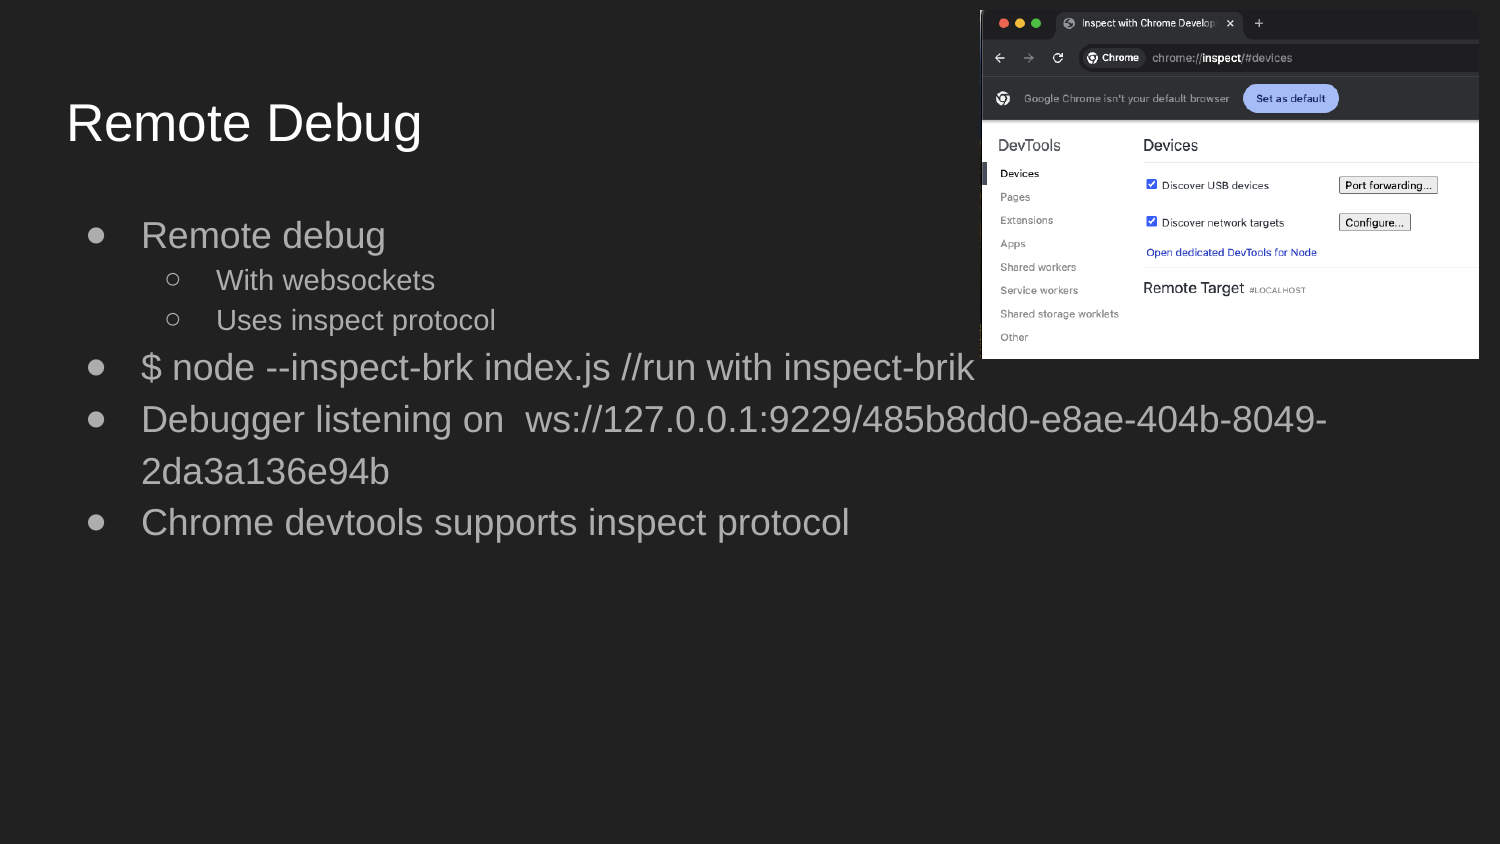

# Remote Debug
Remote debug
With websockets
Uses inspect protocol
$ node --inspect-brk index.js //run with inspect-brik
Debugger listening on ws://127.0.0.1:9229/485b8dd0-e8ae-404b-8049-2da3a136e94b
Chrome devtools supports inspect protocol